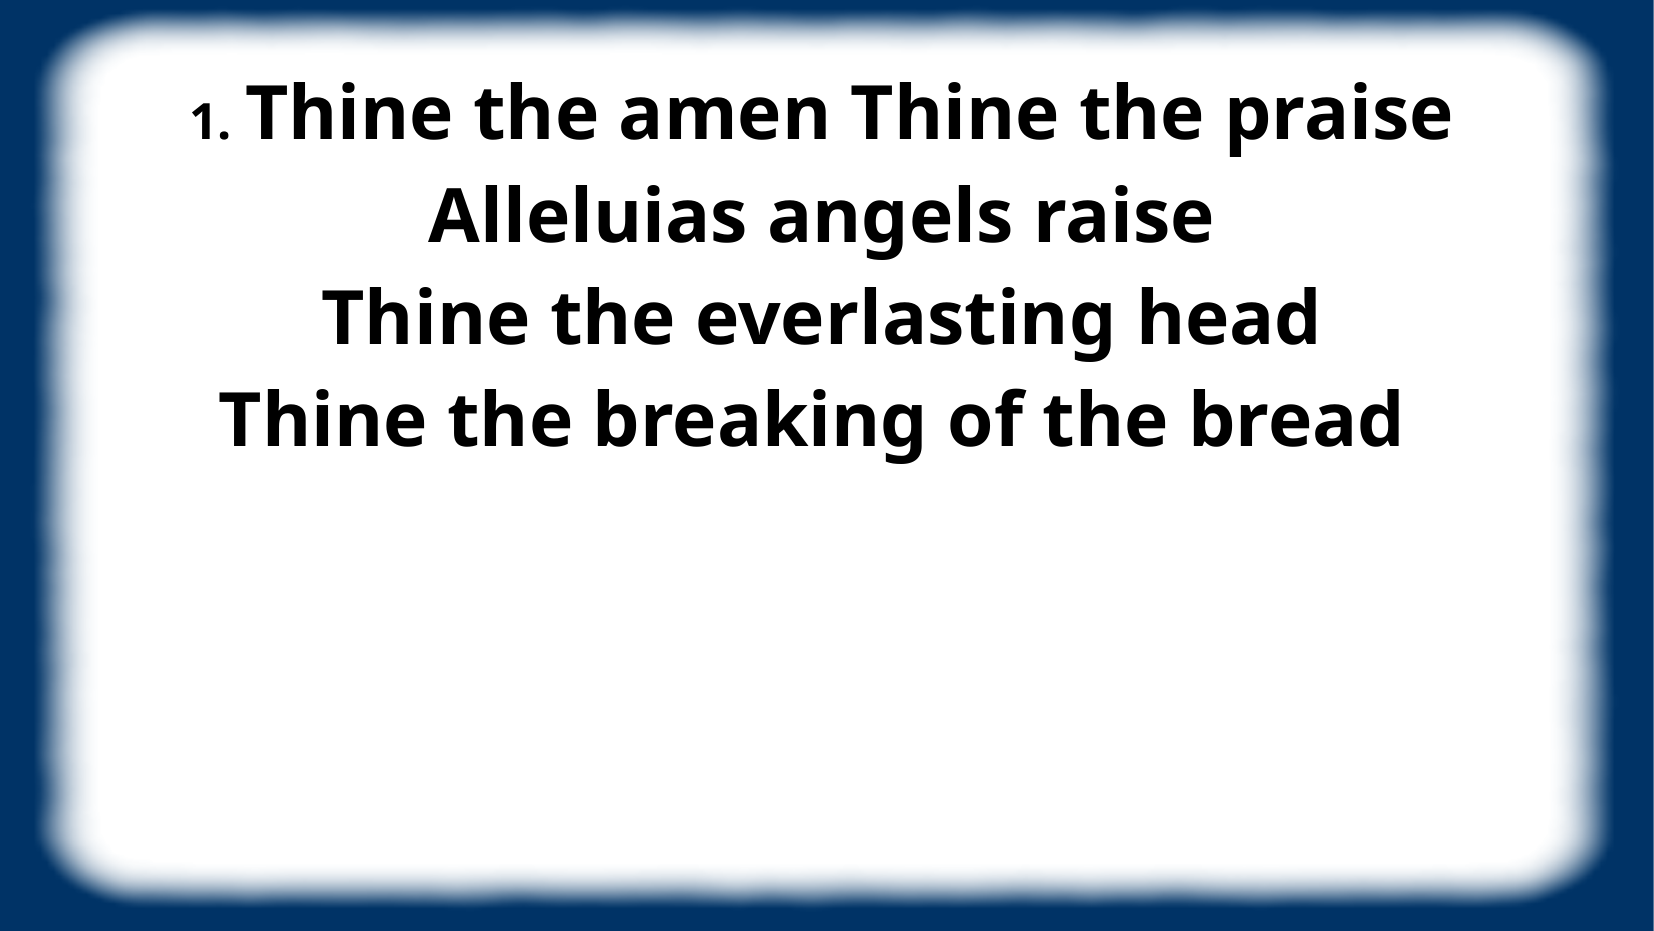

1. Thine the amen Thine the praise
Alleluias angels raise
Thine the everlasting head
Thine the breaking of the bread